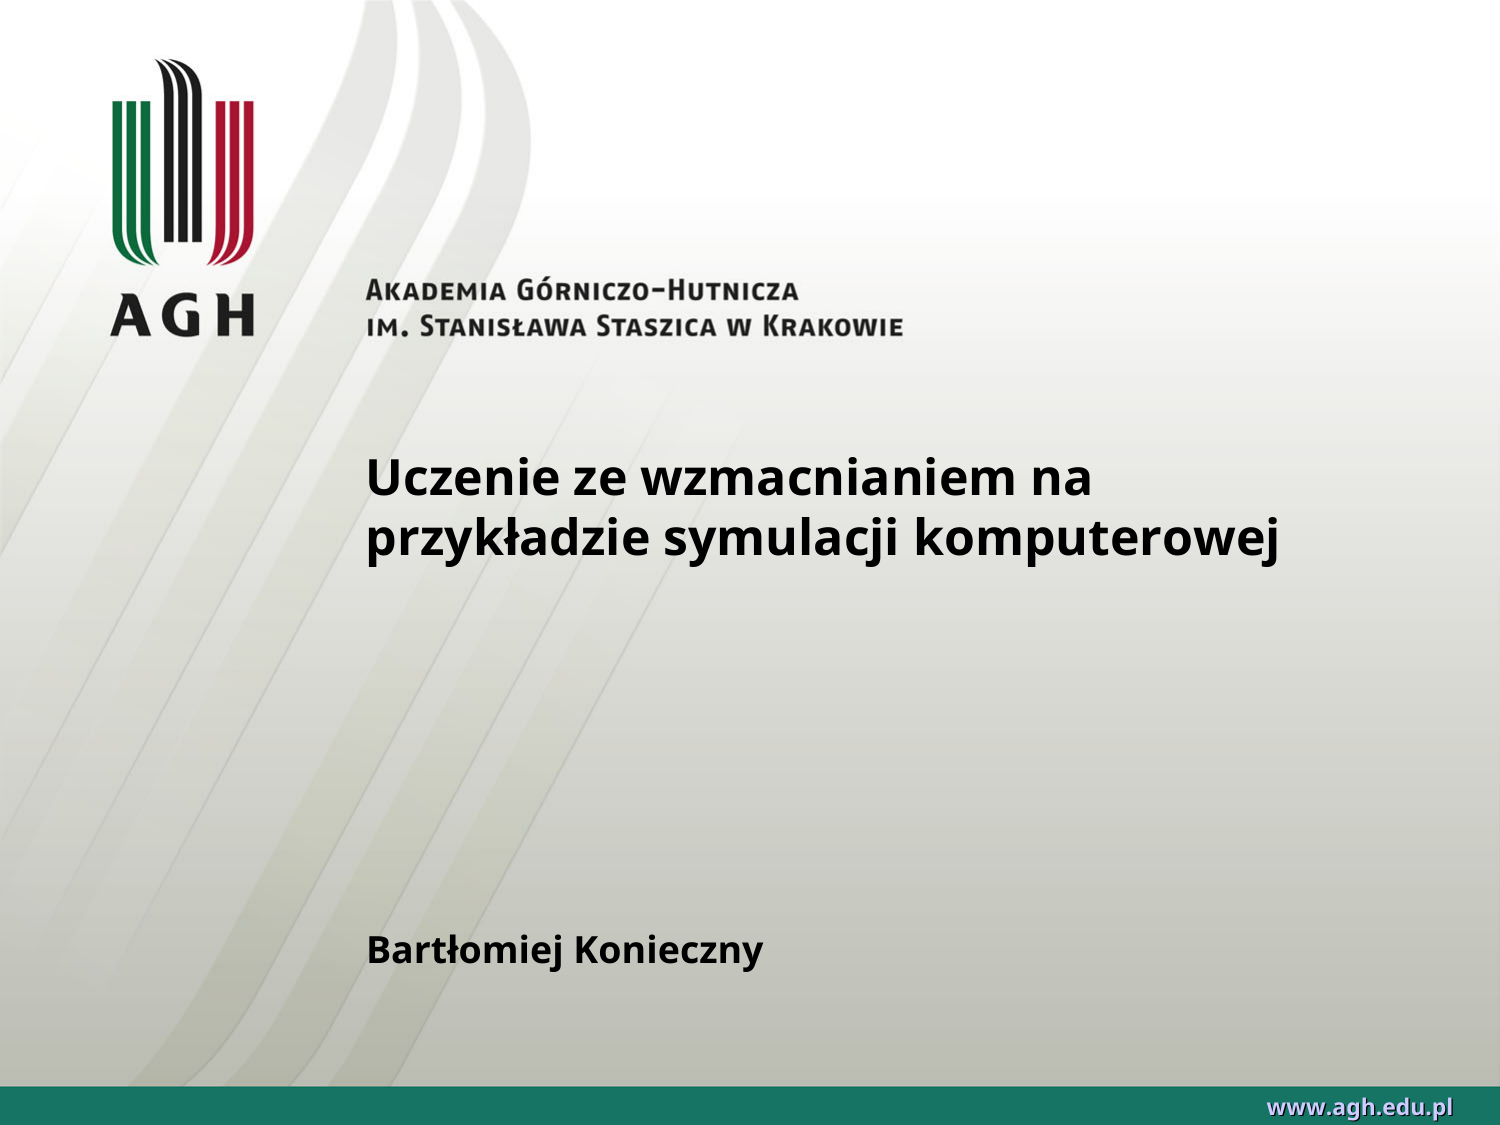

Uczenie ze wzmacnianiem na przykładzie symulacji komputerowej
Bartłomiej Konieczny
www.agh.edu.pl